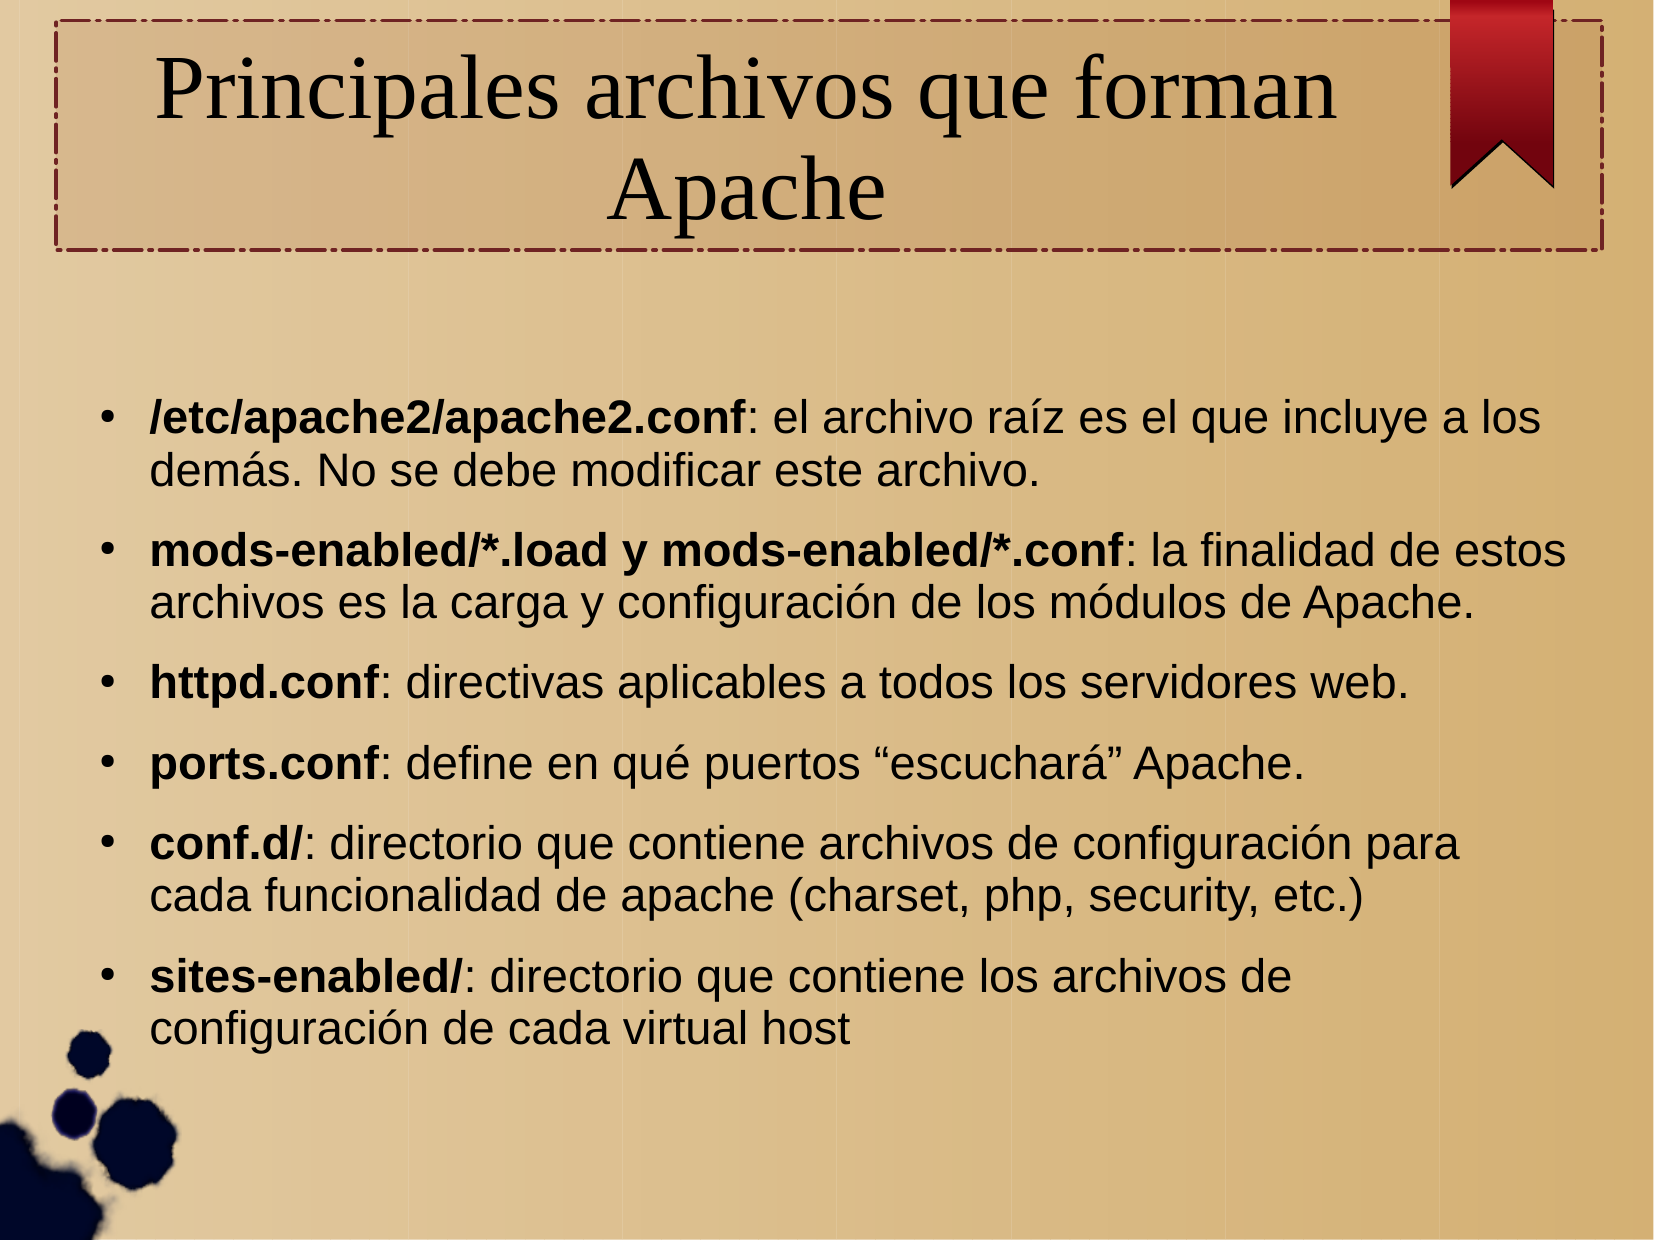

# Principales archivos que forman Apache
/etc/apache2/apache2.conf: el archivo raíz es el que incluye a los demás. No se debe modificar este archivo.
mods-enabled/*.load y mods-enabled/*.conf: la finalidad de estos archivos es la carga y configuración de los módulos de Apache.
httpd.conf: directivas aplicables a todos los servidores web.
ports.conf: define en qué puertos “escuchará” Apache.
conf.d/: directorio que contiene archivos de configuración para cada funcionalidad de apache (charset, php, security, etc.)
sites-enabled/: directorio que contiene los archivos de configuración de cada virtual host